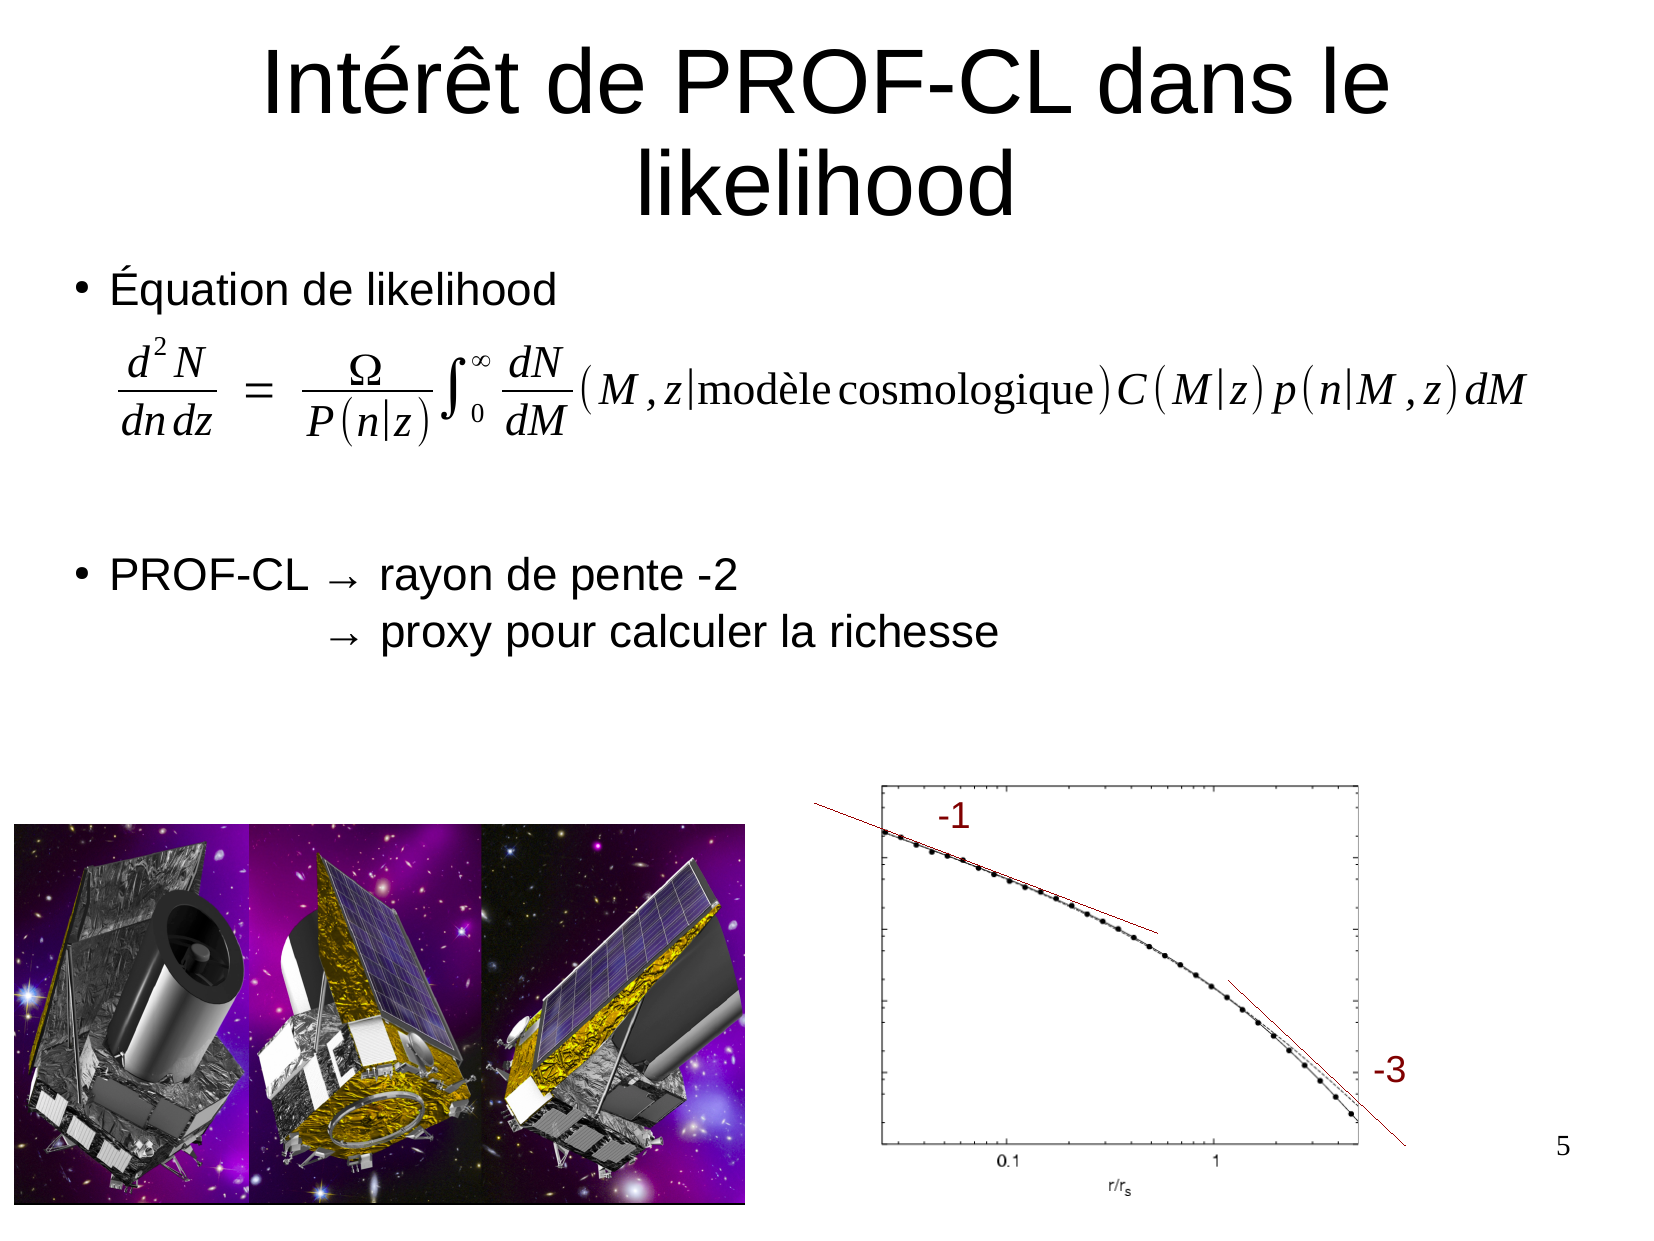

# Intérêt de PROF-CL dans le likelihood
Équation de likelihood
PROF-CL → rayon de pente -2
→ proxy pour calculer la richesse
-1
-3
5